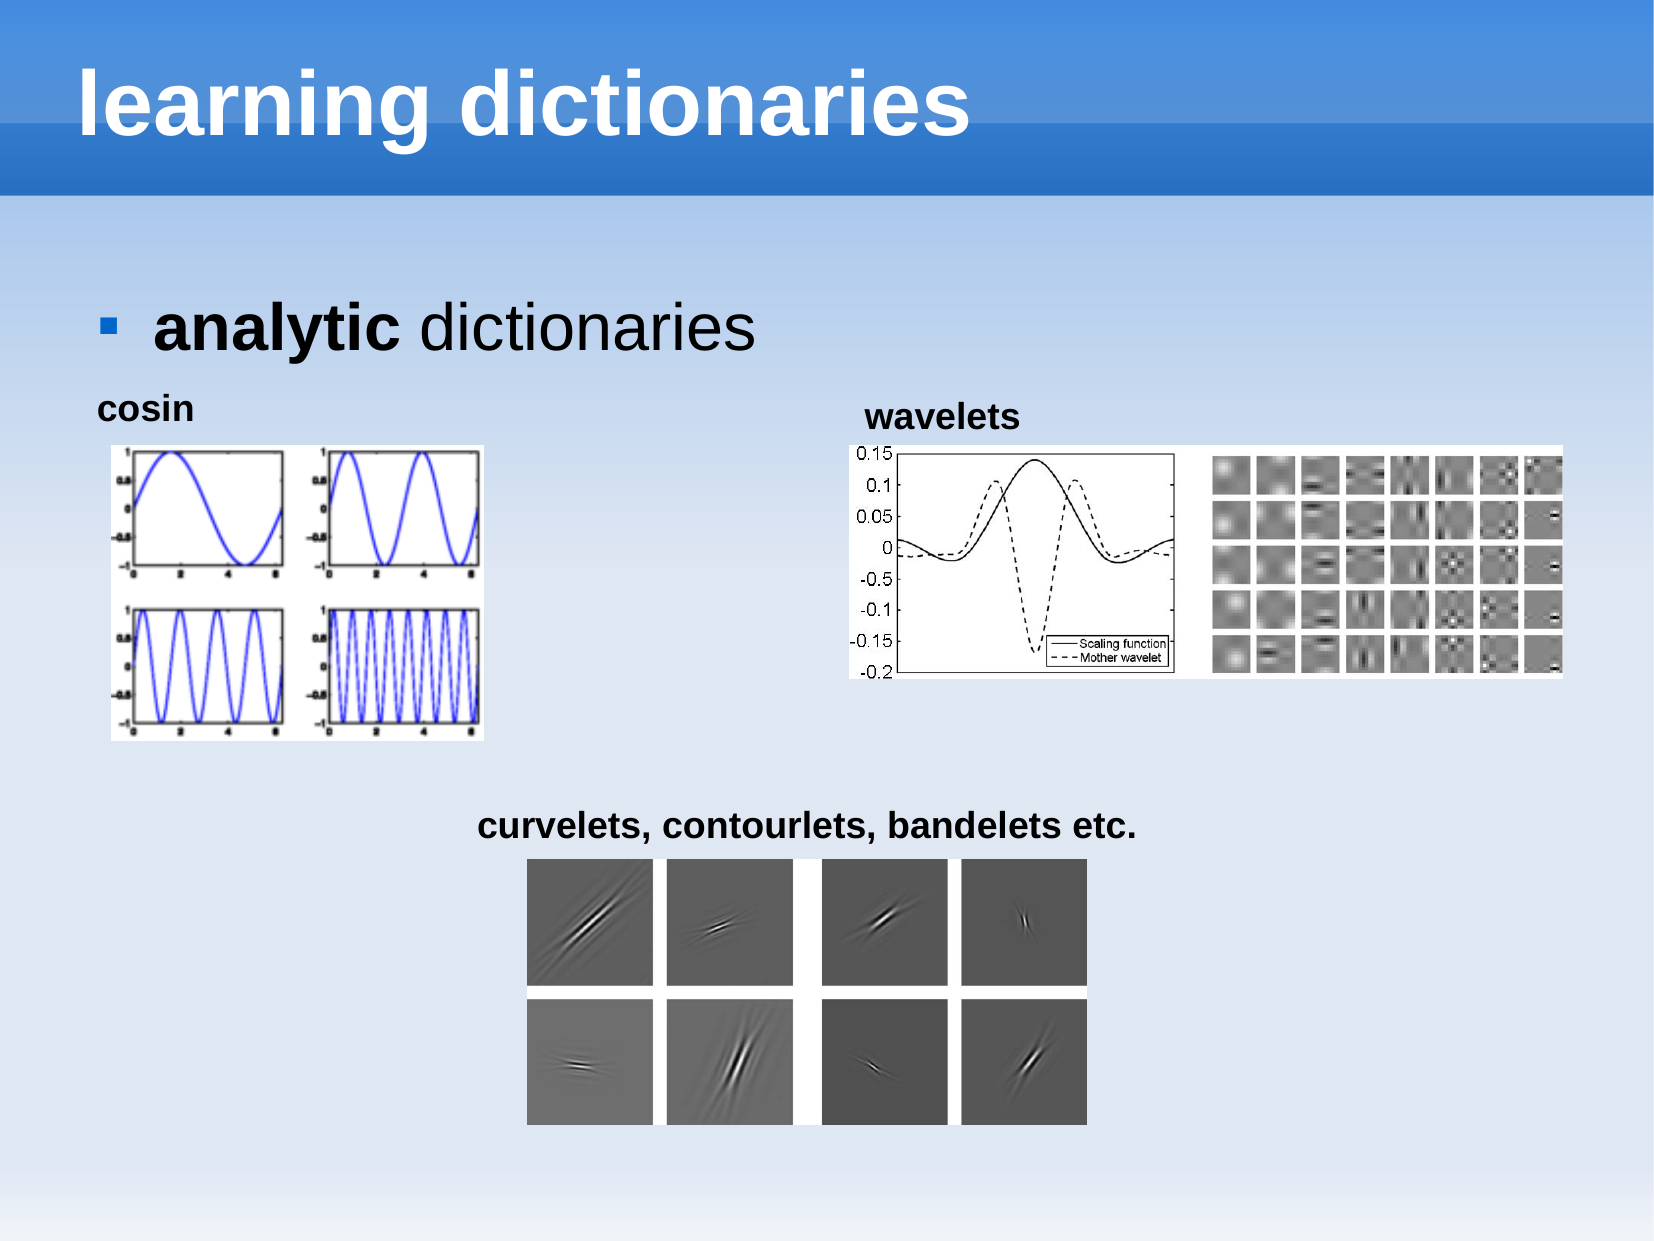

# learning dictionaries
analytic dictionaries
cosin
wavelets
 curvelets, contourlets, bandelets etc.